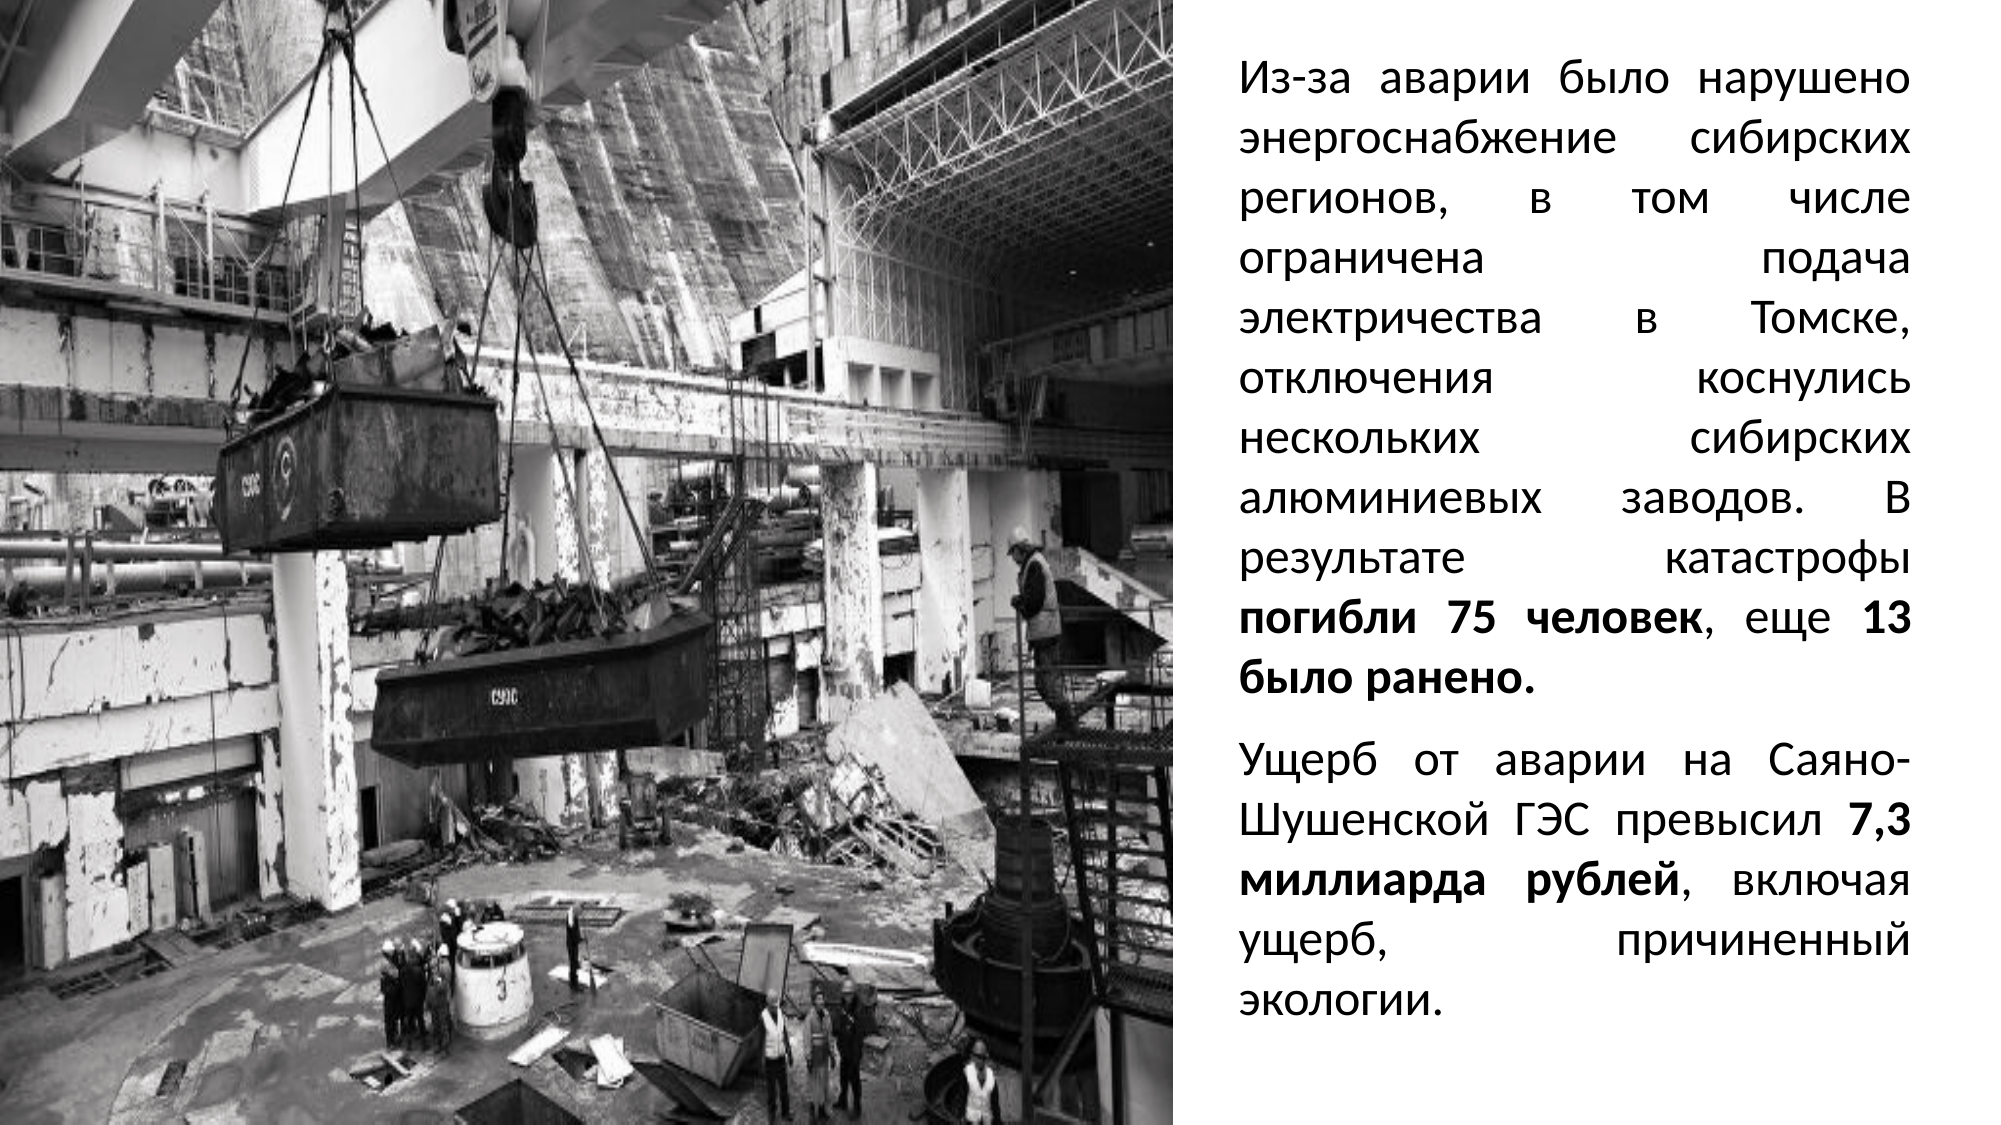

Из-за аварии было нарушено энергоснабжение сибирских регионов, в том числе ограничена подача электричества в Томске, отключения коснулись нескольких сибирских алюминиевых заводов. В результате катастрофы погибли 75 человек, еще 13 было ранено.
Ущерб от аварии на Саяно-Шушенской ГЭС превысил 7,3 миллиарда рублей, включая ущерб, причиненный экологии.